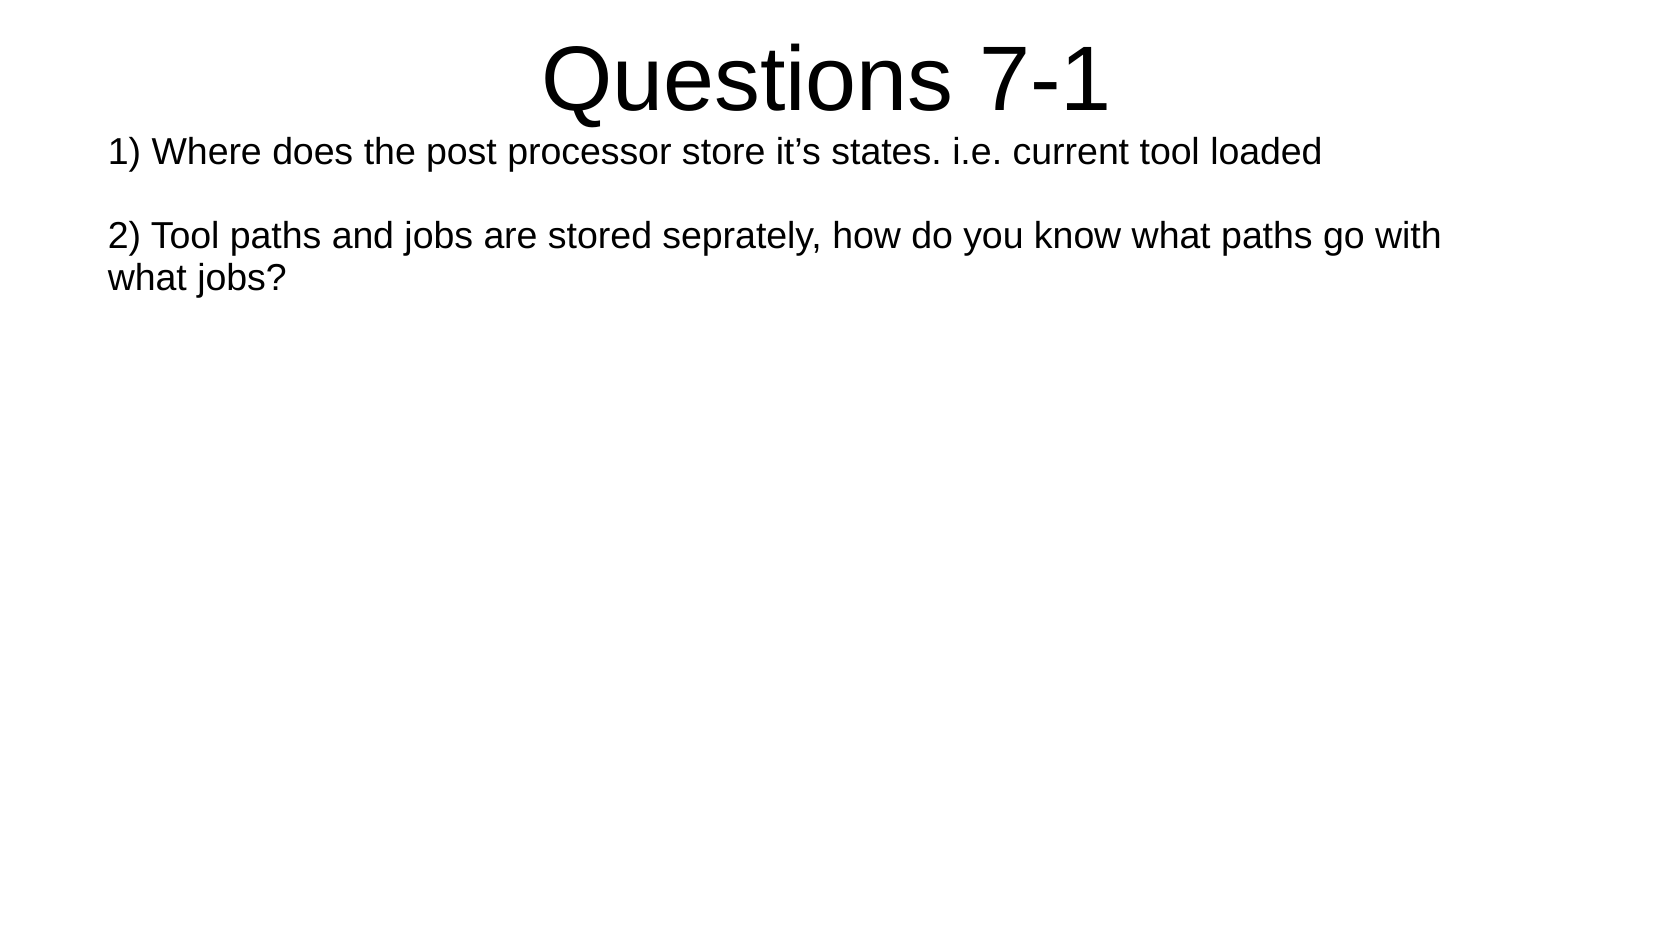

# Questions 7-1
1) Where does the post processor store it’s states. i.e. current tool loaded
2) Tool paths and jobs are stored seprately, how do you know what paths go with what jobs?